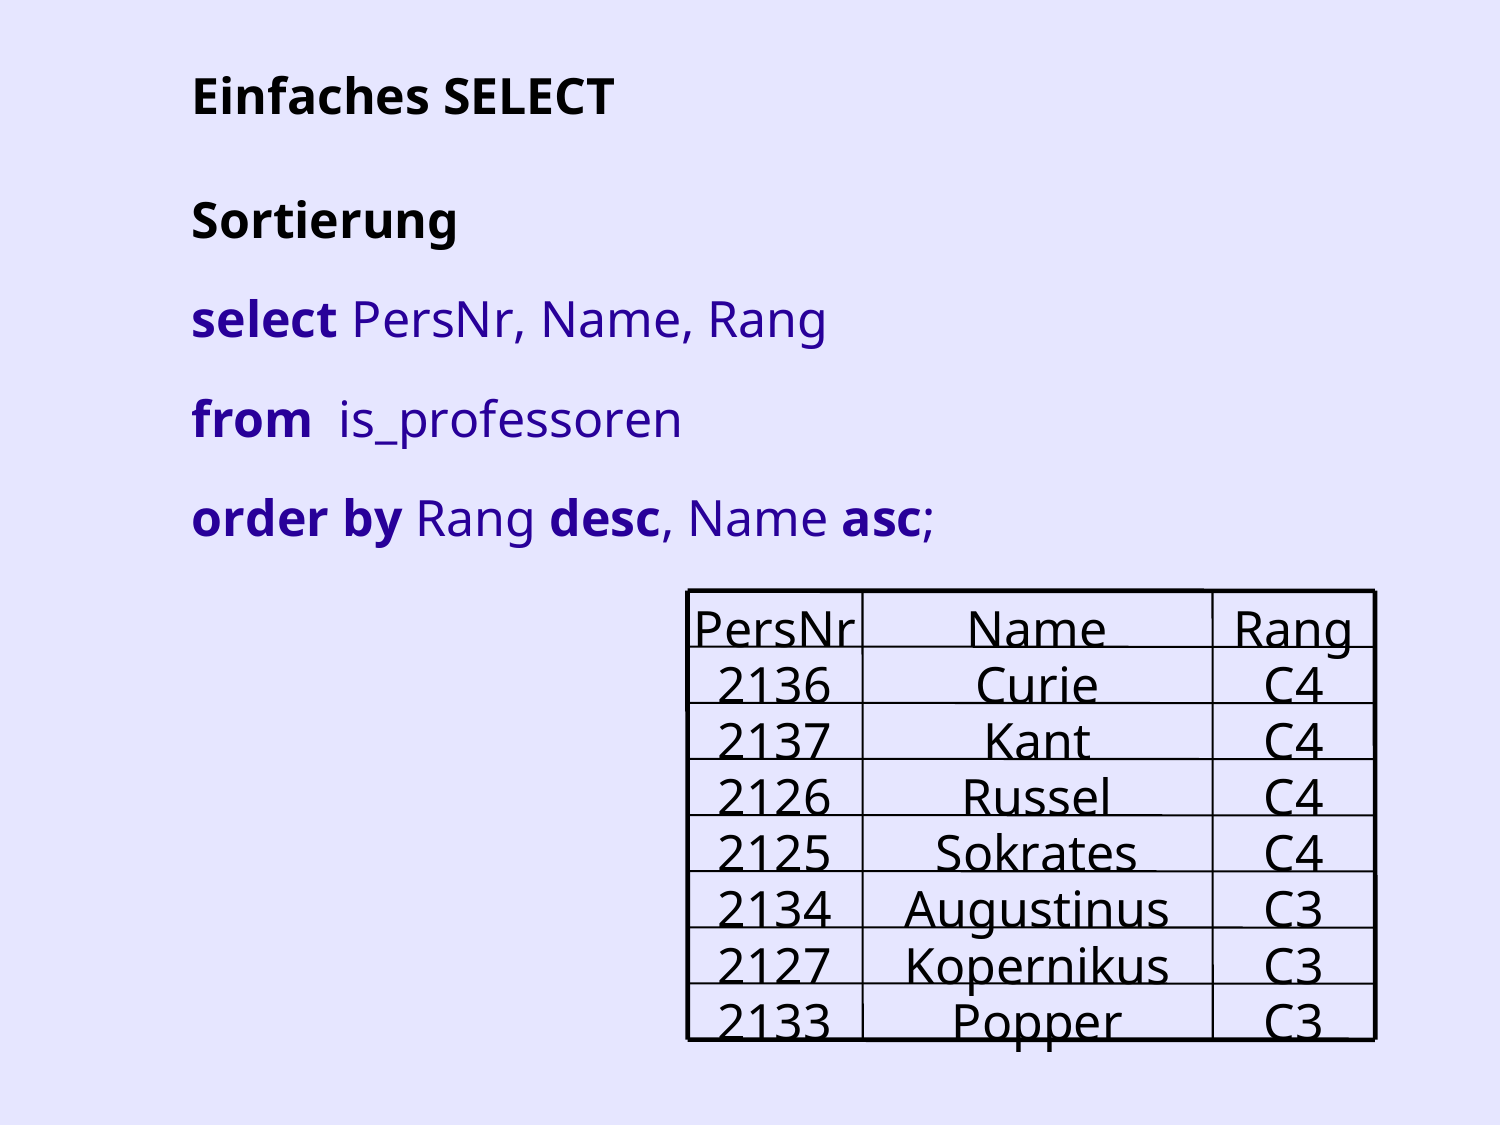

# Einfaches SELECT
Sortierung
select	 PersNr, Name, Rang
from	is_professoren
order by Rang desc, Name asc;
PersNr
Name
Rang
2136
Curie
C4
2137
Kant
C4
2126
Russel
C4
2125
Sokrates
C4
2134
Augustinus
C3
2127
Kopernikus
C3
2133
Popper
C3